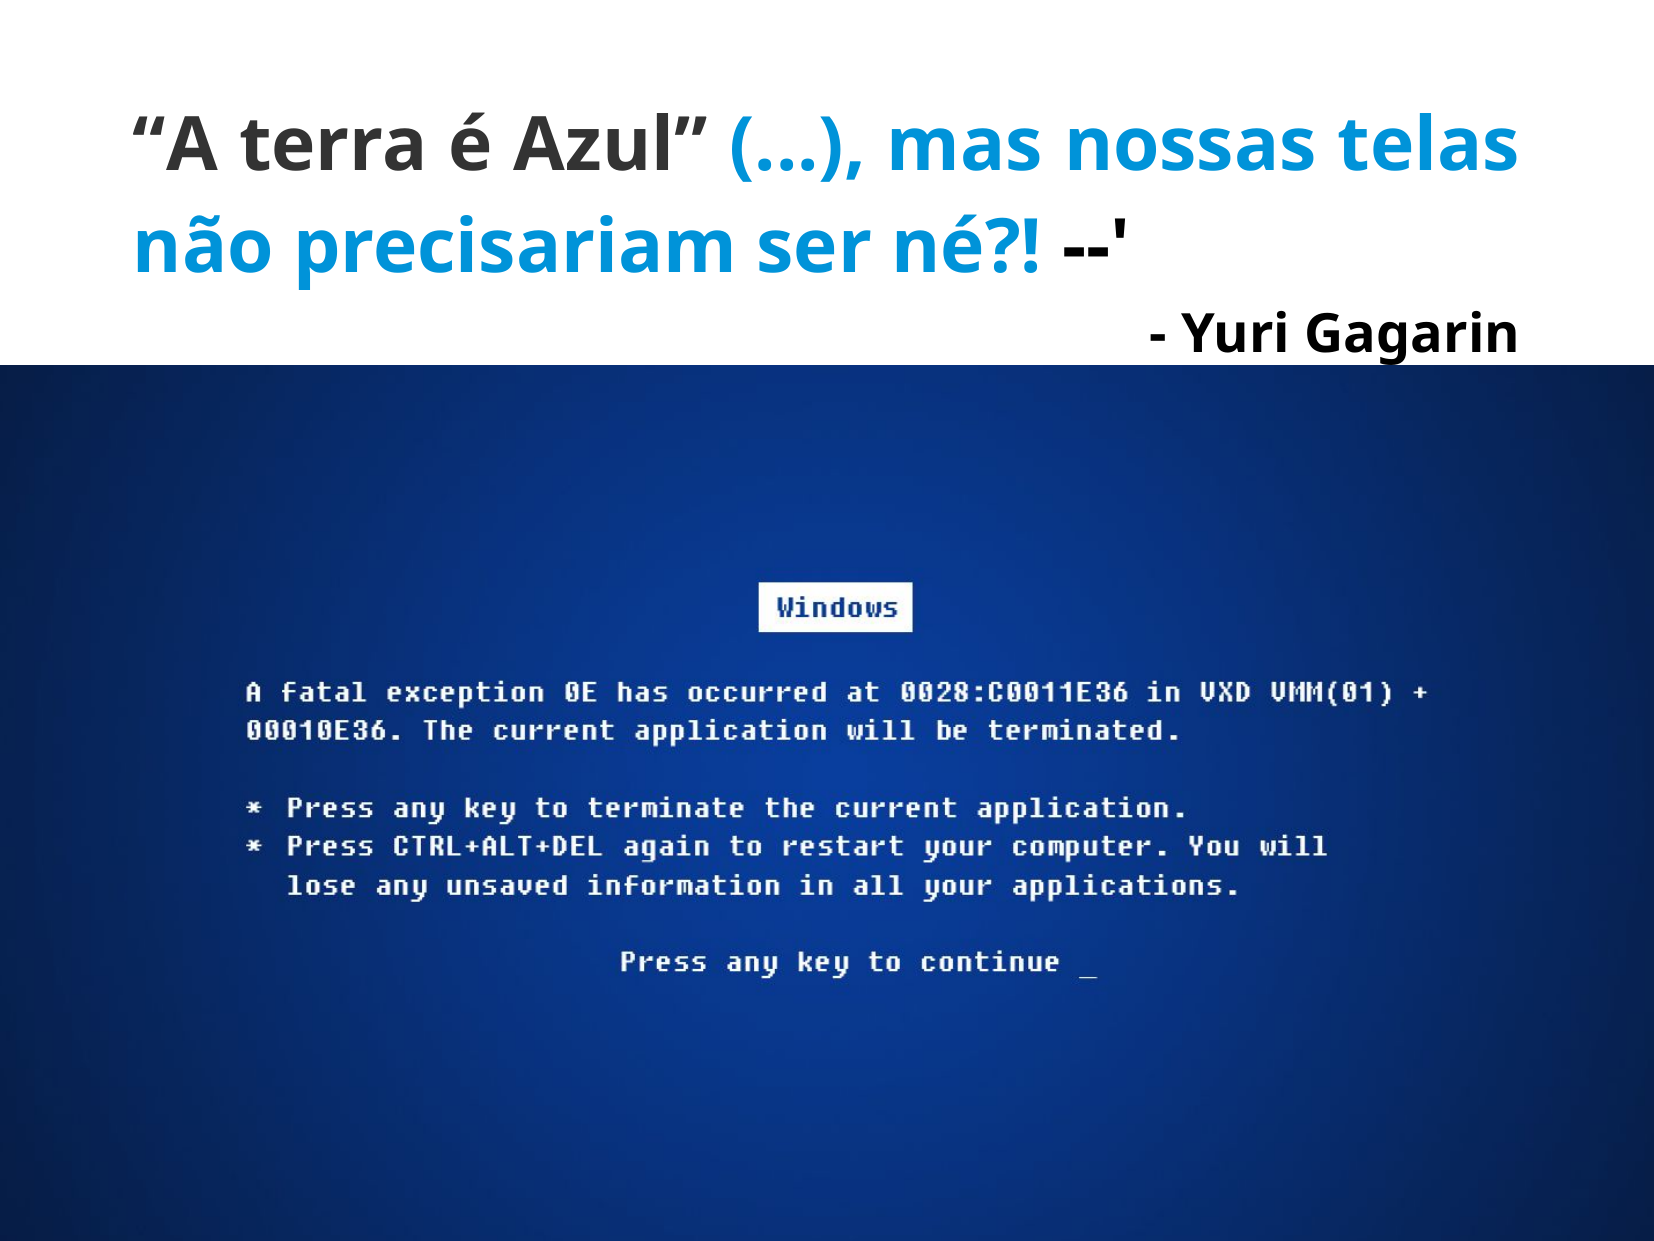

“A terra é Azul” (...), mas nossas telas não precisariam ser né?! --'
- Yuri Gagarin